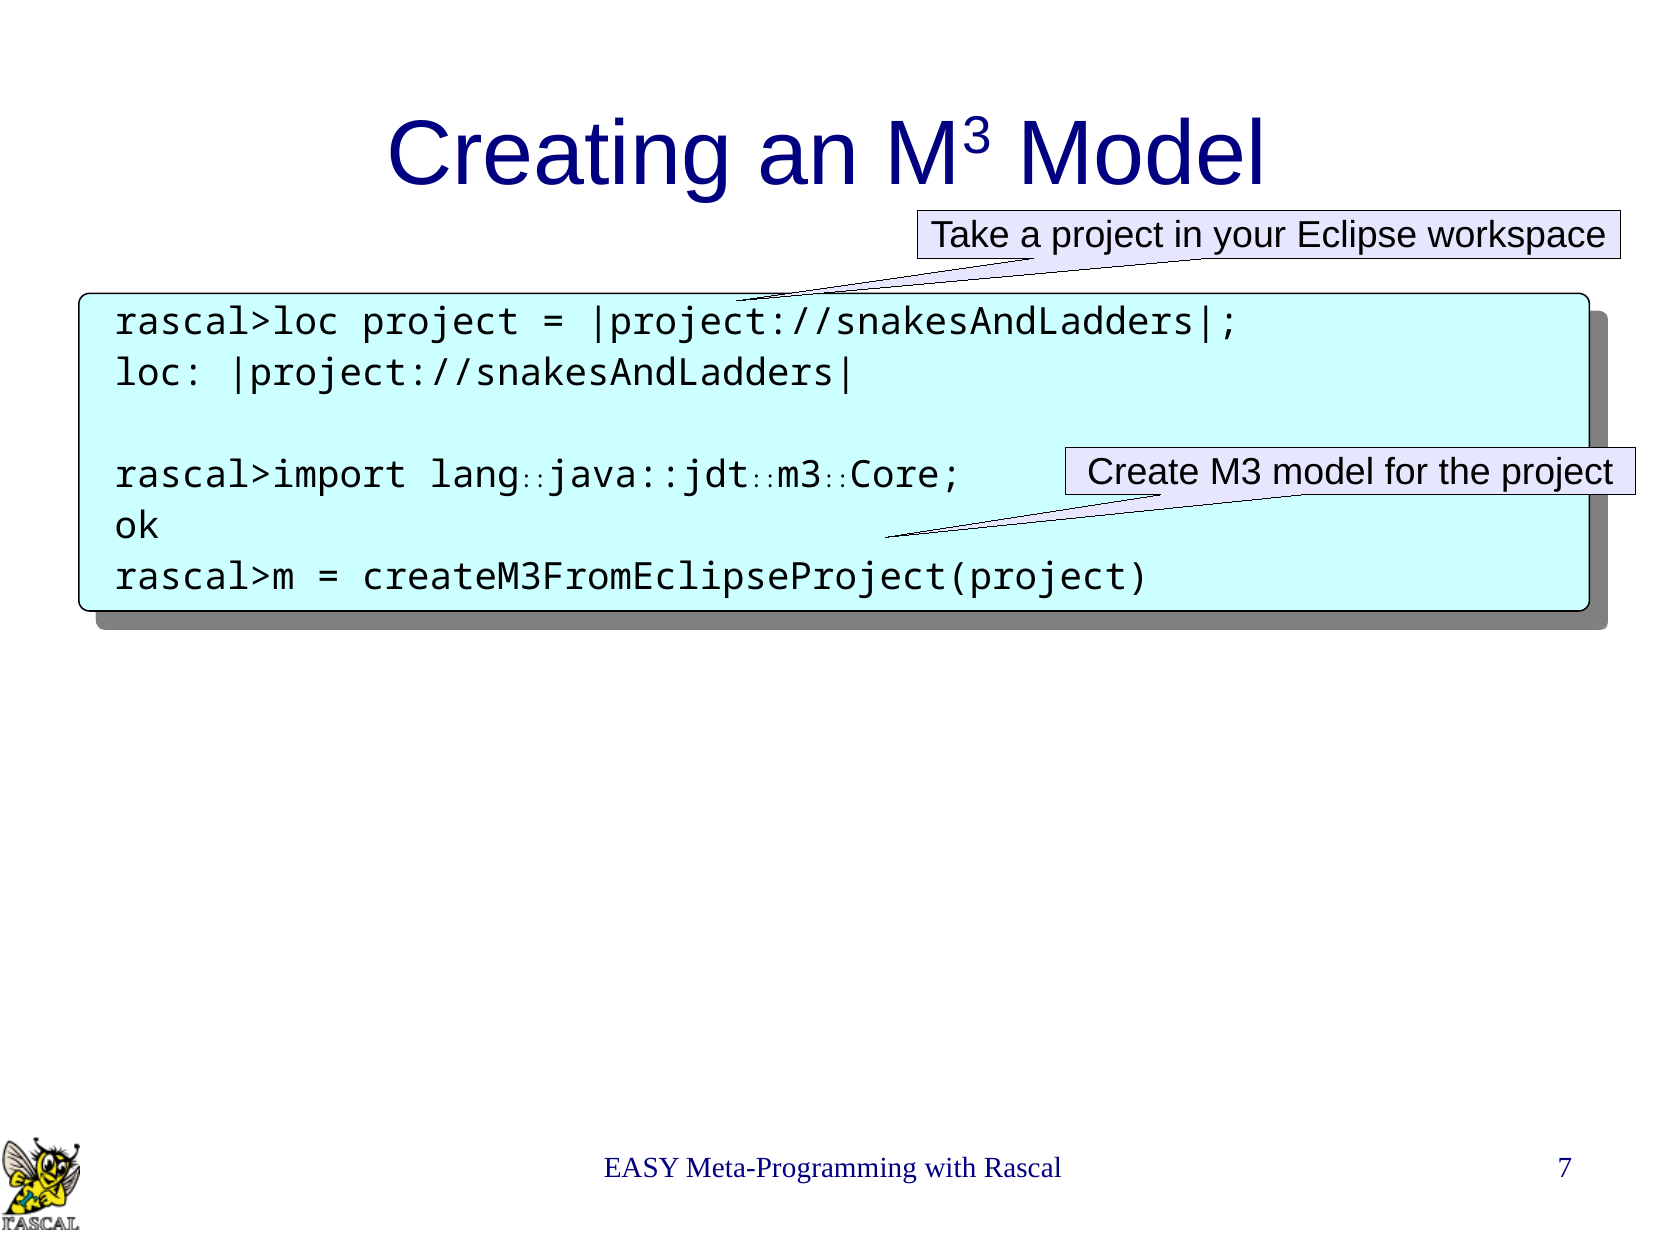

# Creating an M3 Model
Take a project in your Eclipse workspace
rascal>loc project = |project://snakesAndLadders|;
loc: |project://snakesAndLadders|
rascal>import lang::java::jdt::m3::Core;
ok
rascal>m = createM3FromEclipseProject(project)
Create M3 model for the project
7